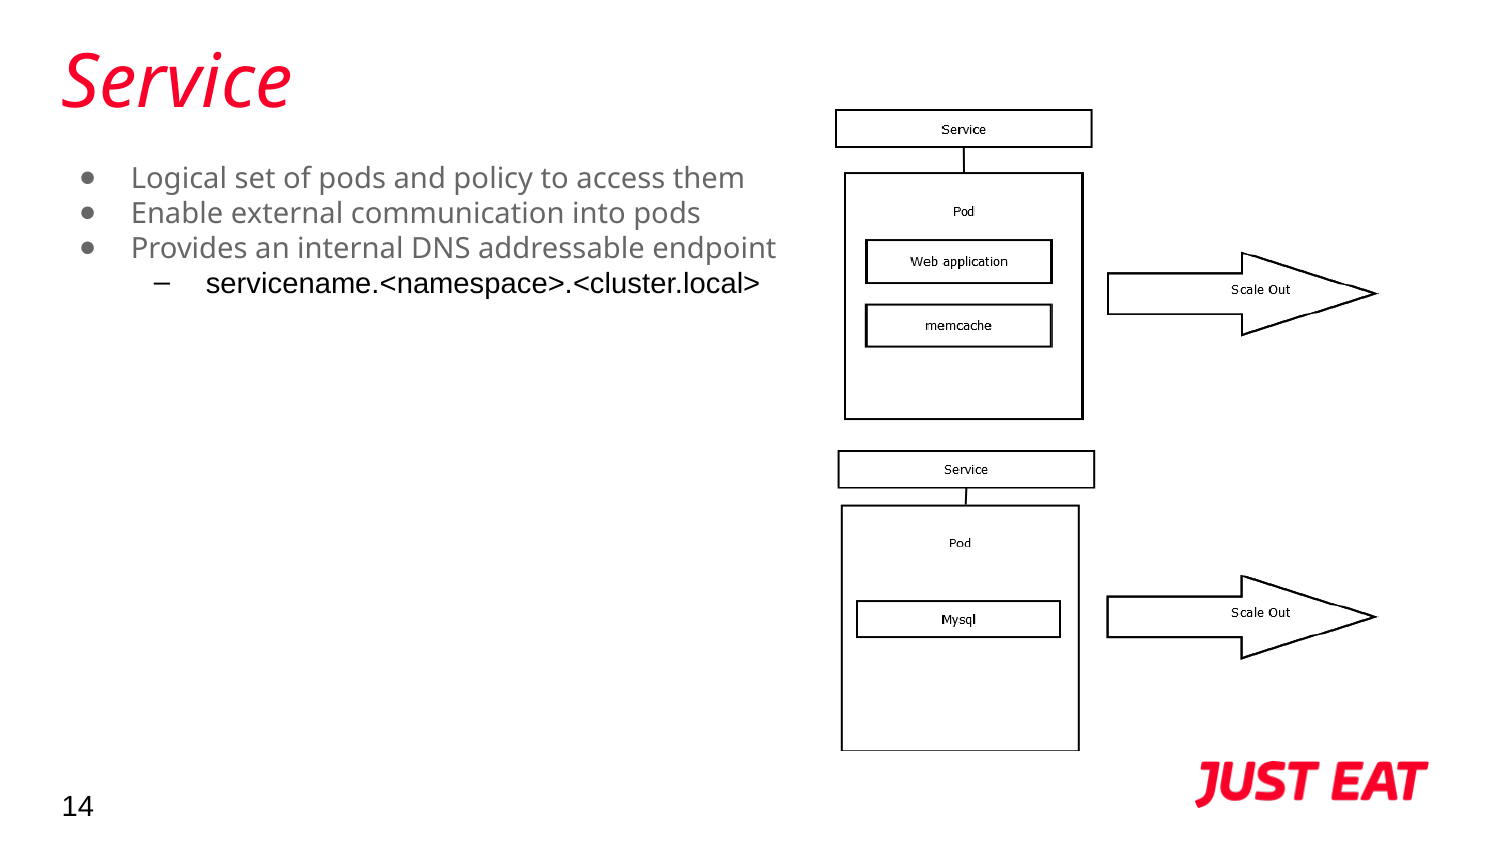

Service
# Logical set of pods and policy to access them
Enable external communication into pods
Provides an internal DNS addressable endpoint
servicename.<namespace>.<cluster.local>